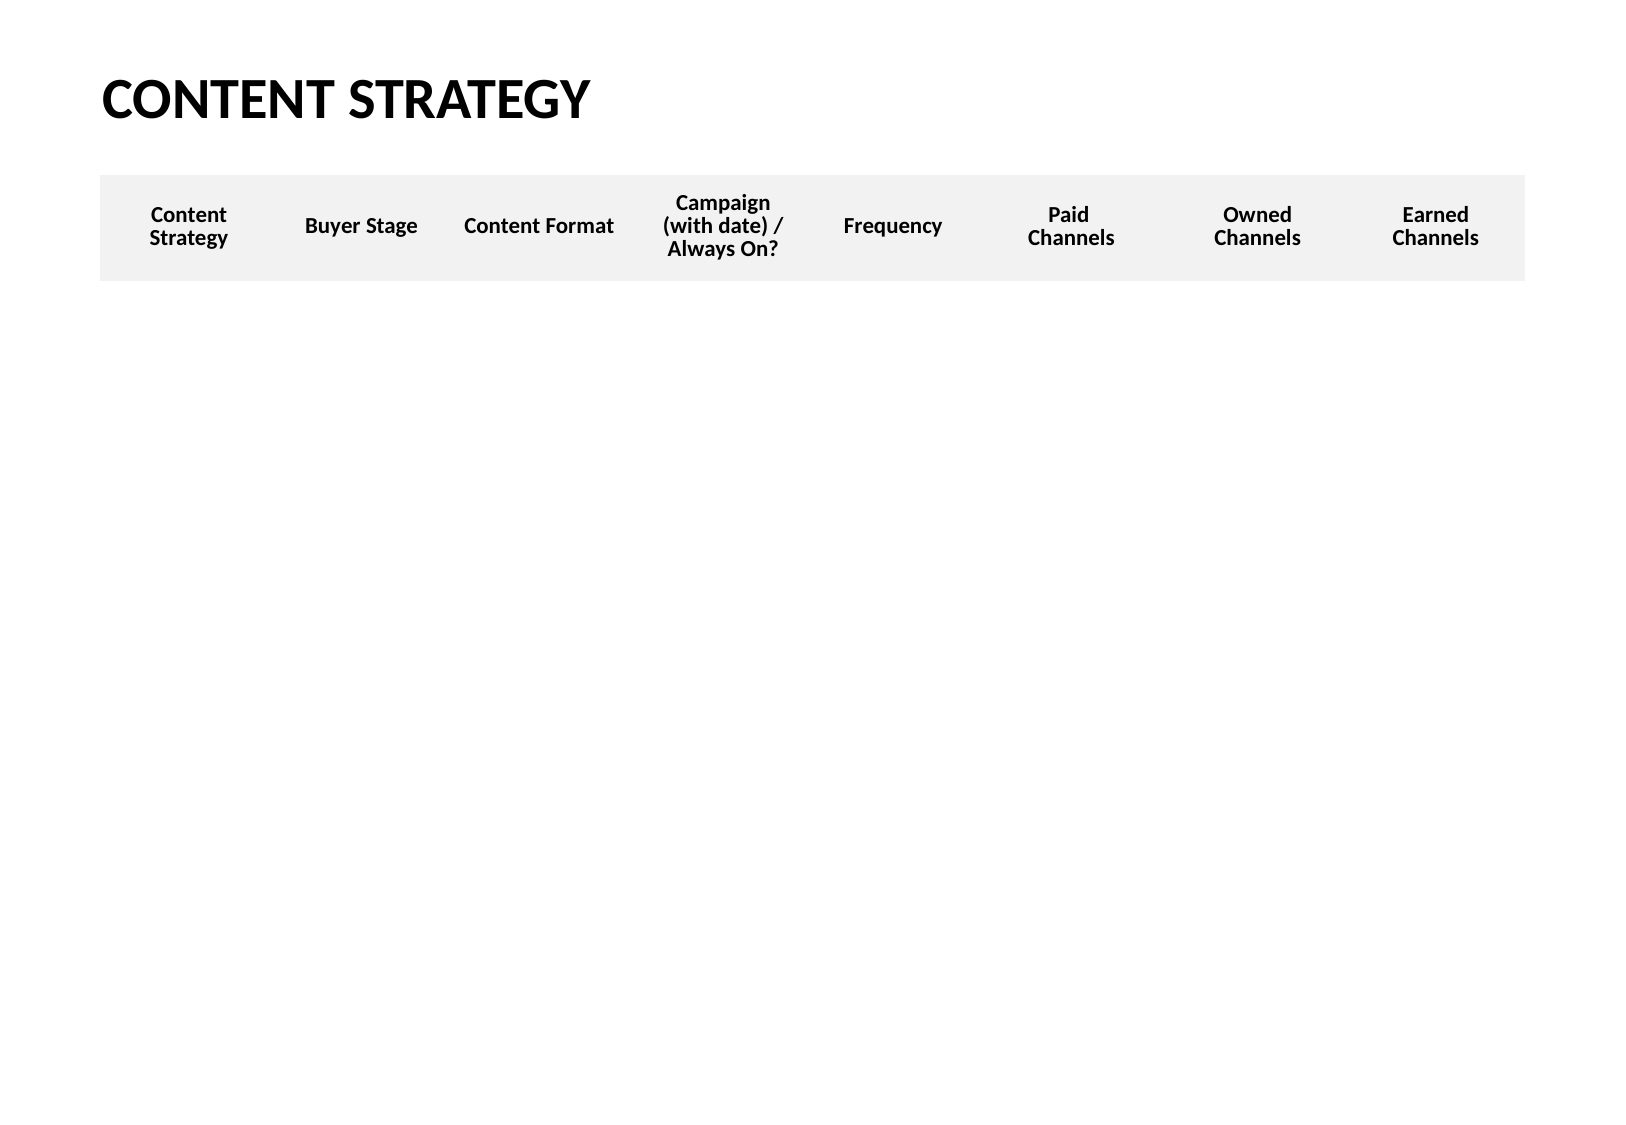

CONTENT STRATEGY
| Content Strategy | Buyer Stage | Content Format | Campaign (with date) / Always On? | Frequency | Paid Channels | Owned Channels | Earned Channels |
| --- | --- | --- | --- | --- | --- | --- | --- |
| | | | | | | | |
| | | | | | | | |
| | | | | | | | |
| | | | | | | | |